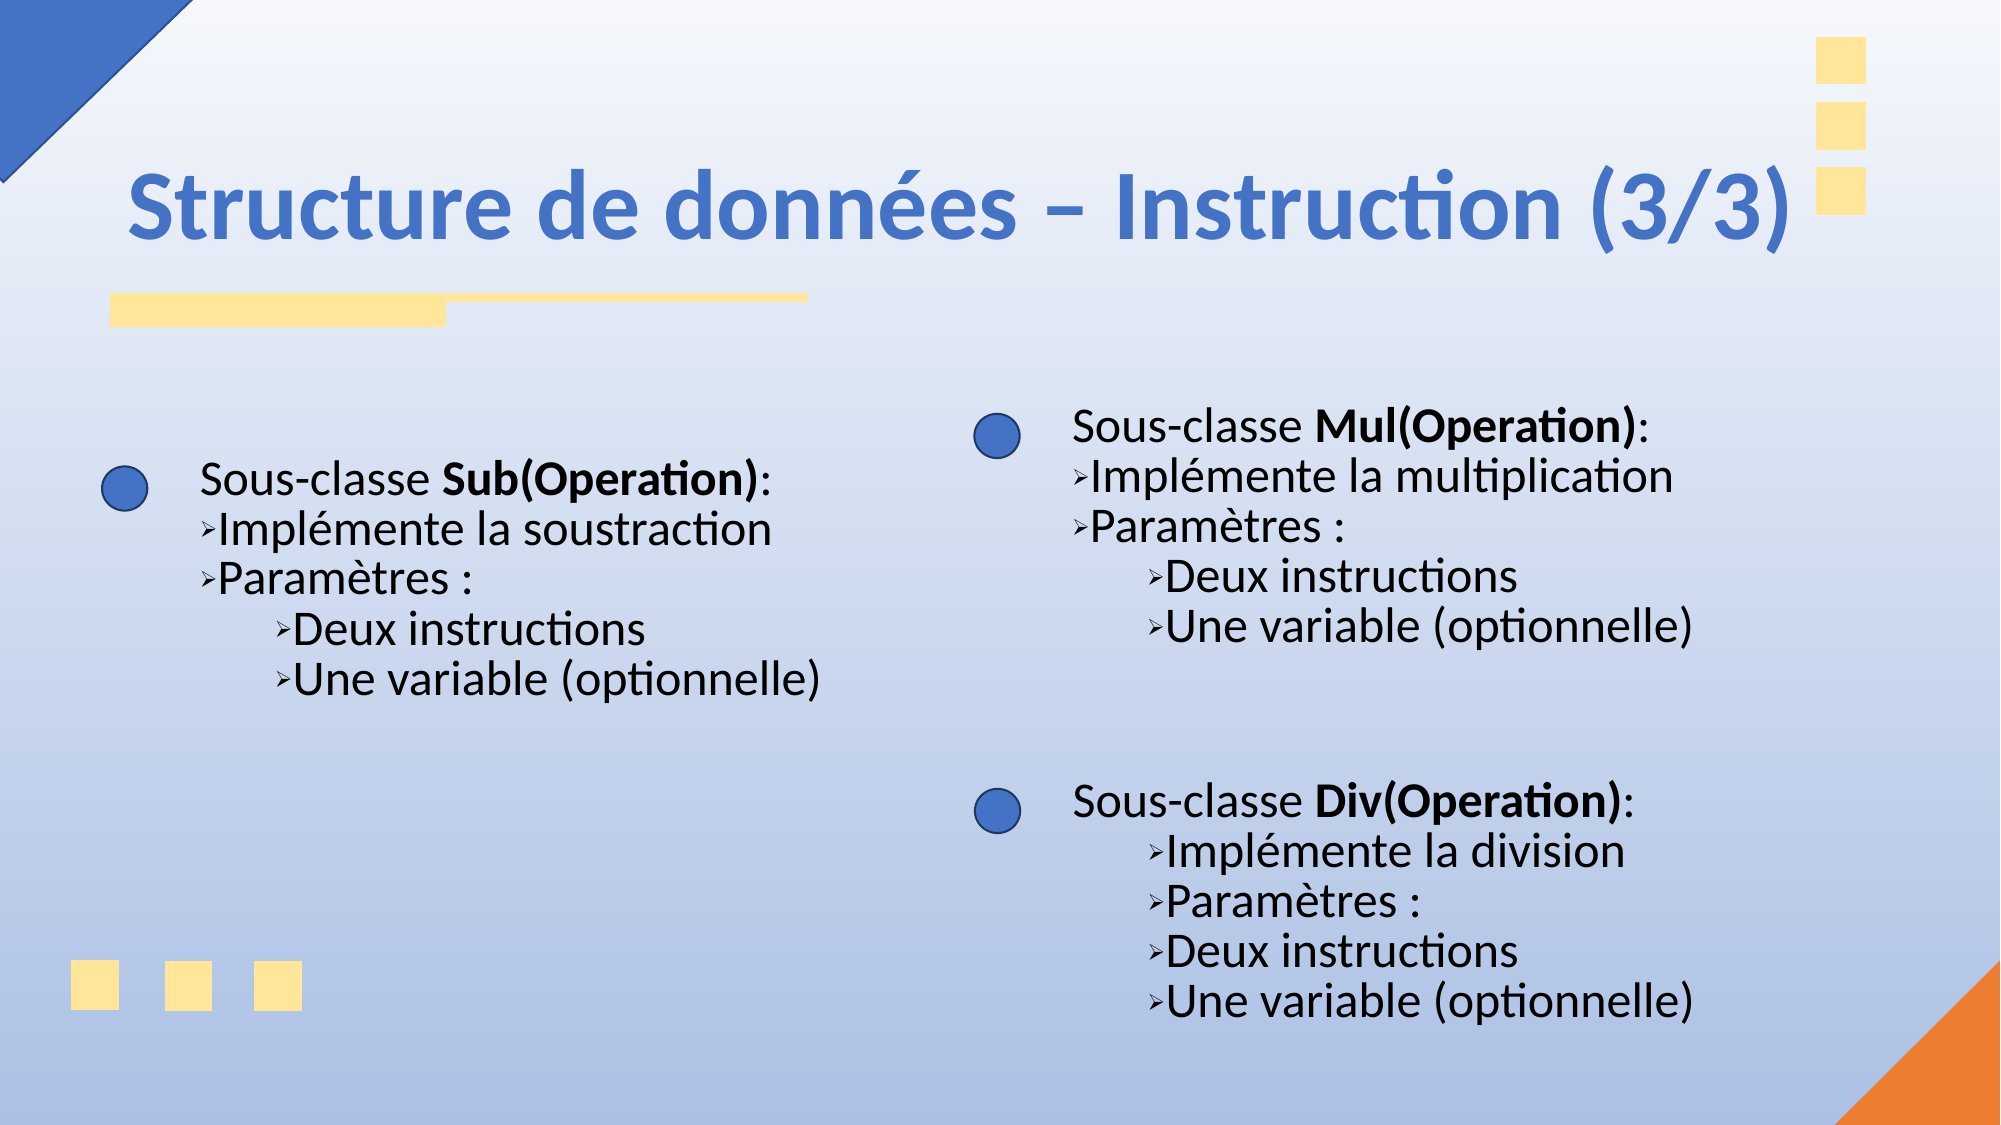

Structure de données – Instruction (3/3)
Sous-classe Mul(Operation):
Implémente la multiplication
Paramètres :
Deux instructions
Une variable (optionnelle)
Sous-classe Sub(Operation):
Implémente la soustraction
Paramètres :
Deux instructions
Une variable (optionnelle)
Sous-classe Div(Operation):
Implémente la division
Paramètres :
Deux instructions
Une variable (optionnelle)